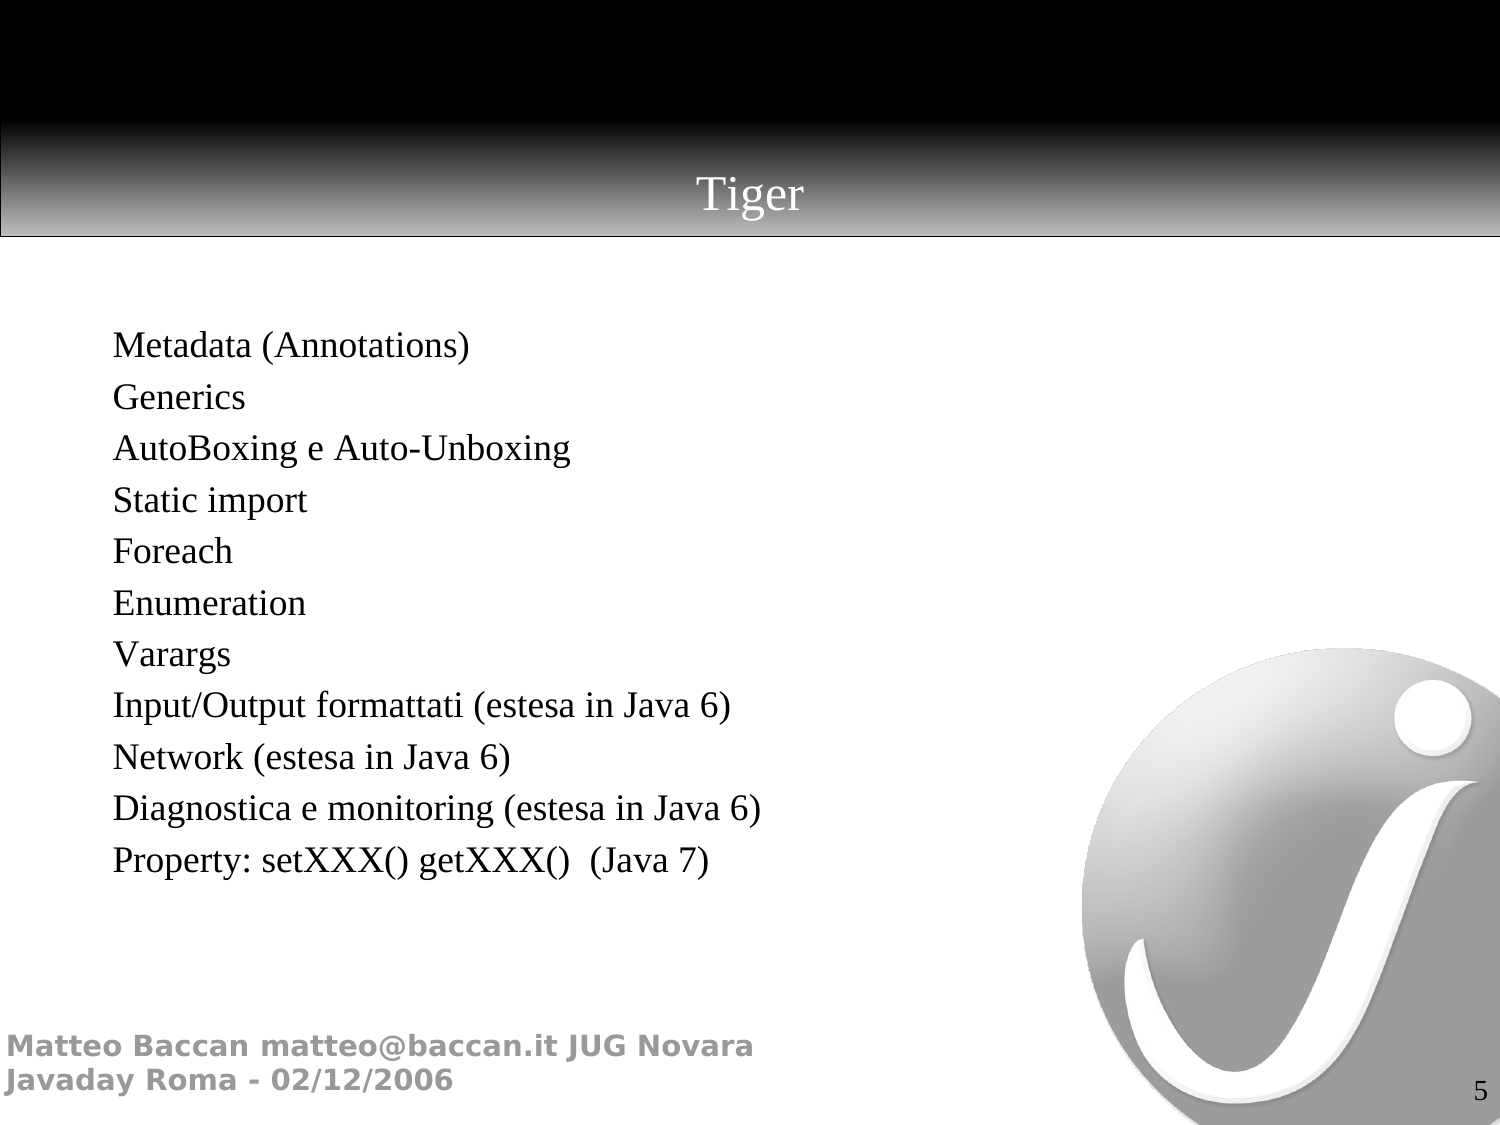

# Tiger
Metadata (Annotations)
Generics
AutoBoxing e Auto-Unboxing
Static import
Foreach
Enumeration
Varargs
Input/Output formattati (estesa in Java 6)
Network (estesa in Java 6)
Diagnostica e monitoring (estesa in Java 6)
Property: setXXX() getXXX() (Java 7)